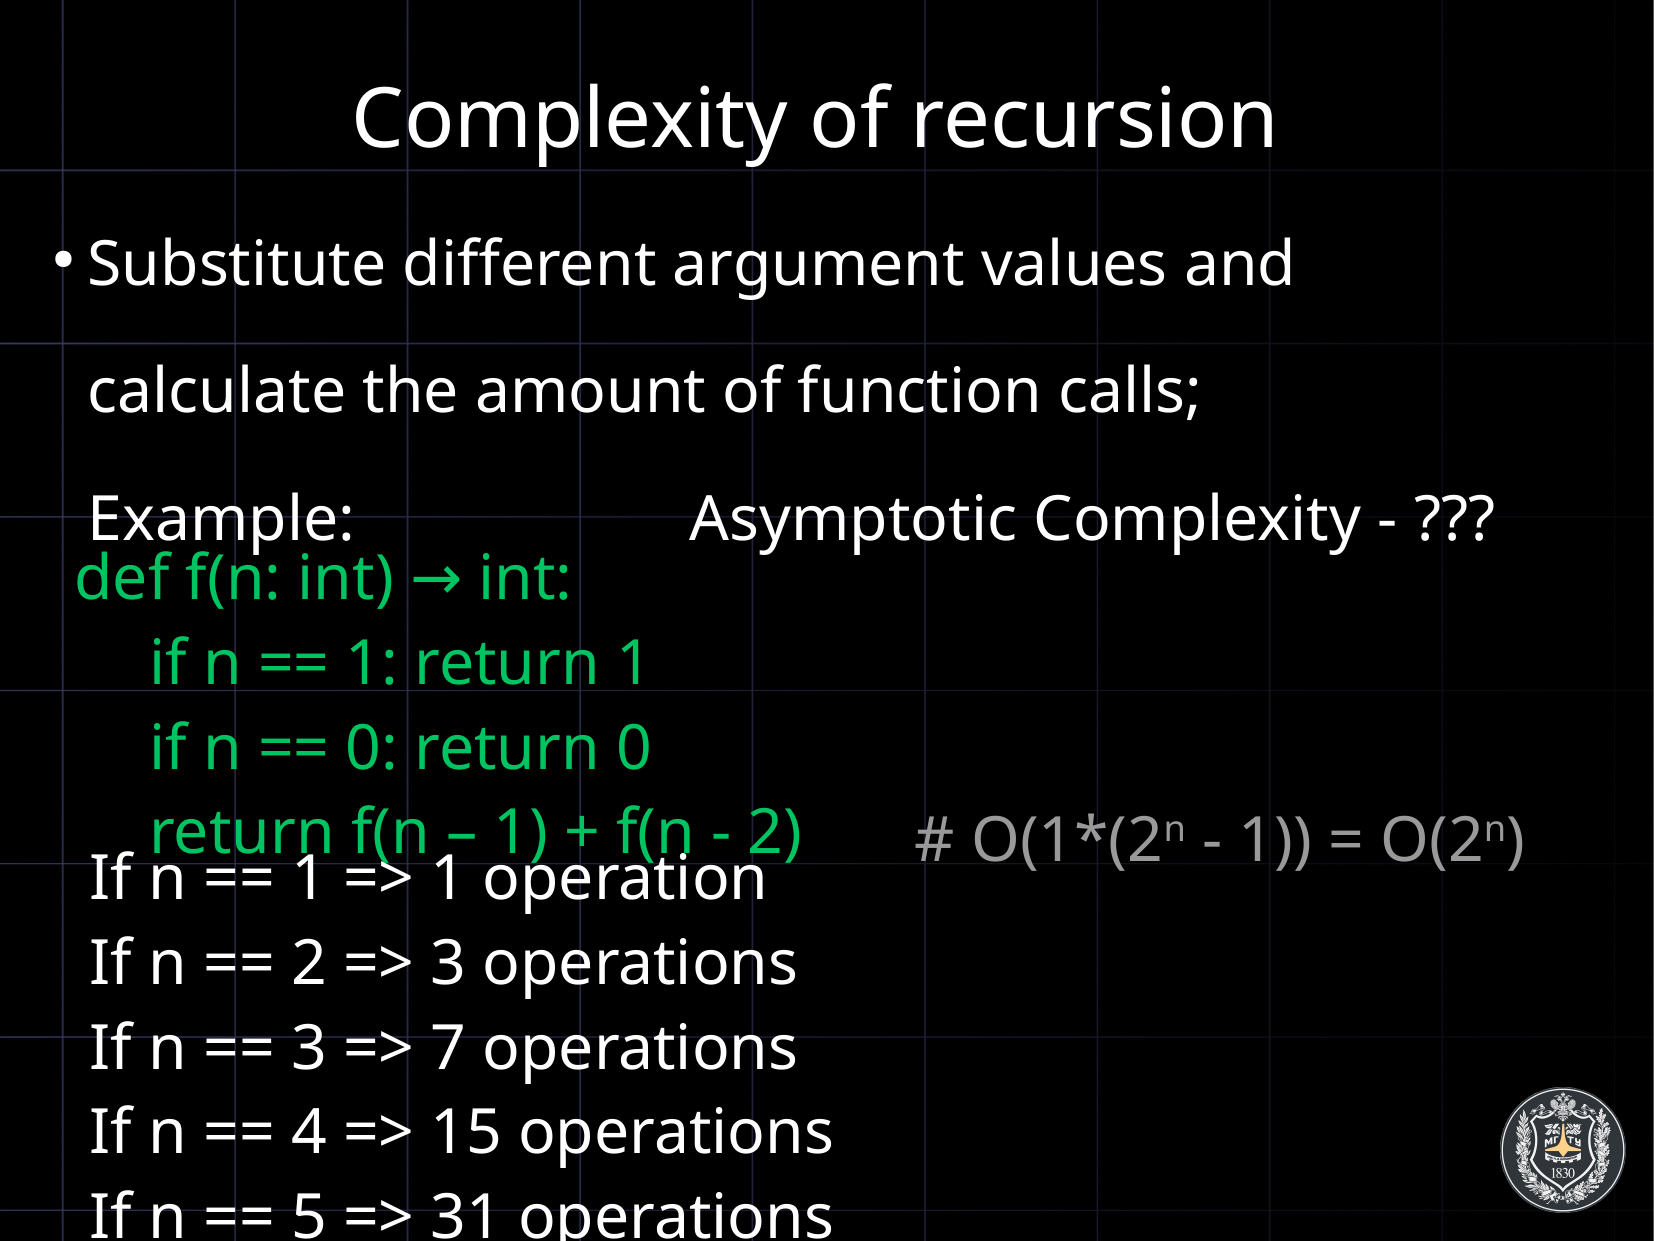

# Complexity of recursion
Substitute different argument values and calculate the amount of function calls;
Example:
Asymptotic Complexity - ???
def f(n: int) → int:
	if n == 1: return 1
	if n == 0: return 0
	return f(n – 1) + f(n - 2)
# O(1*(2n - 1)) = O(2n)
If n == 1 => 1 operation
If n == 2 => 3 operations
If n == 3 => 7 operations
If n == 4 => 15 operations
If n == 5 => 31 operations